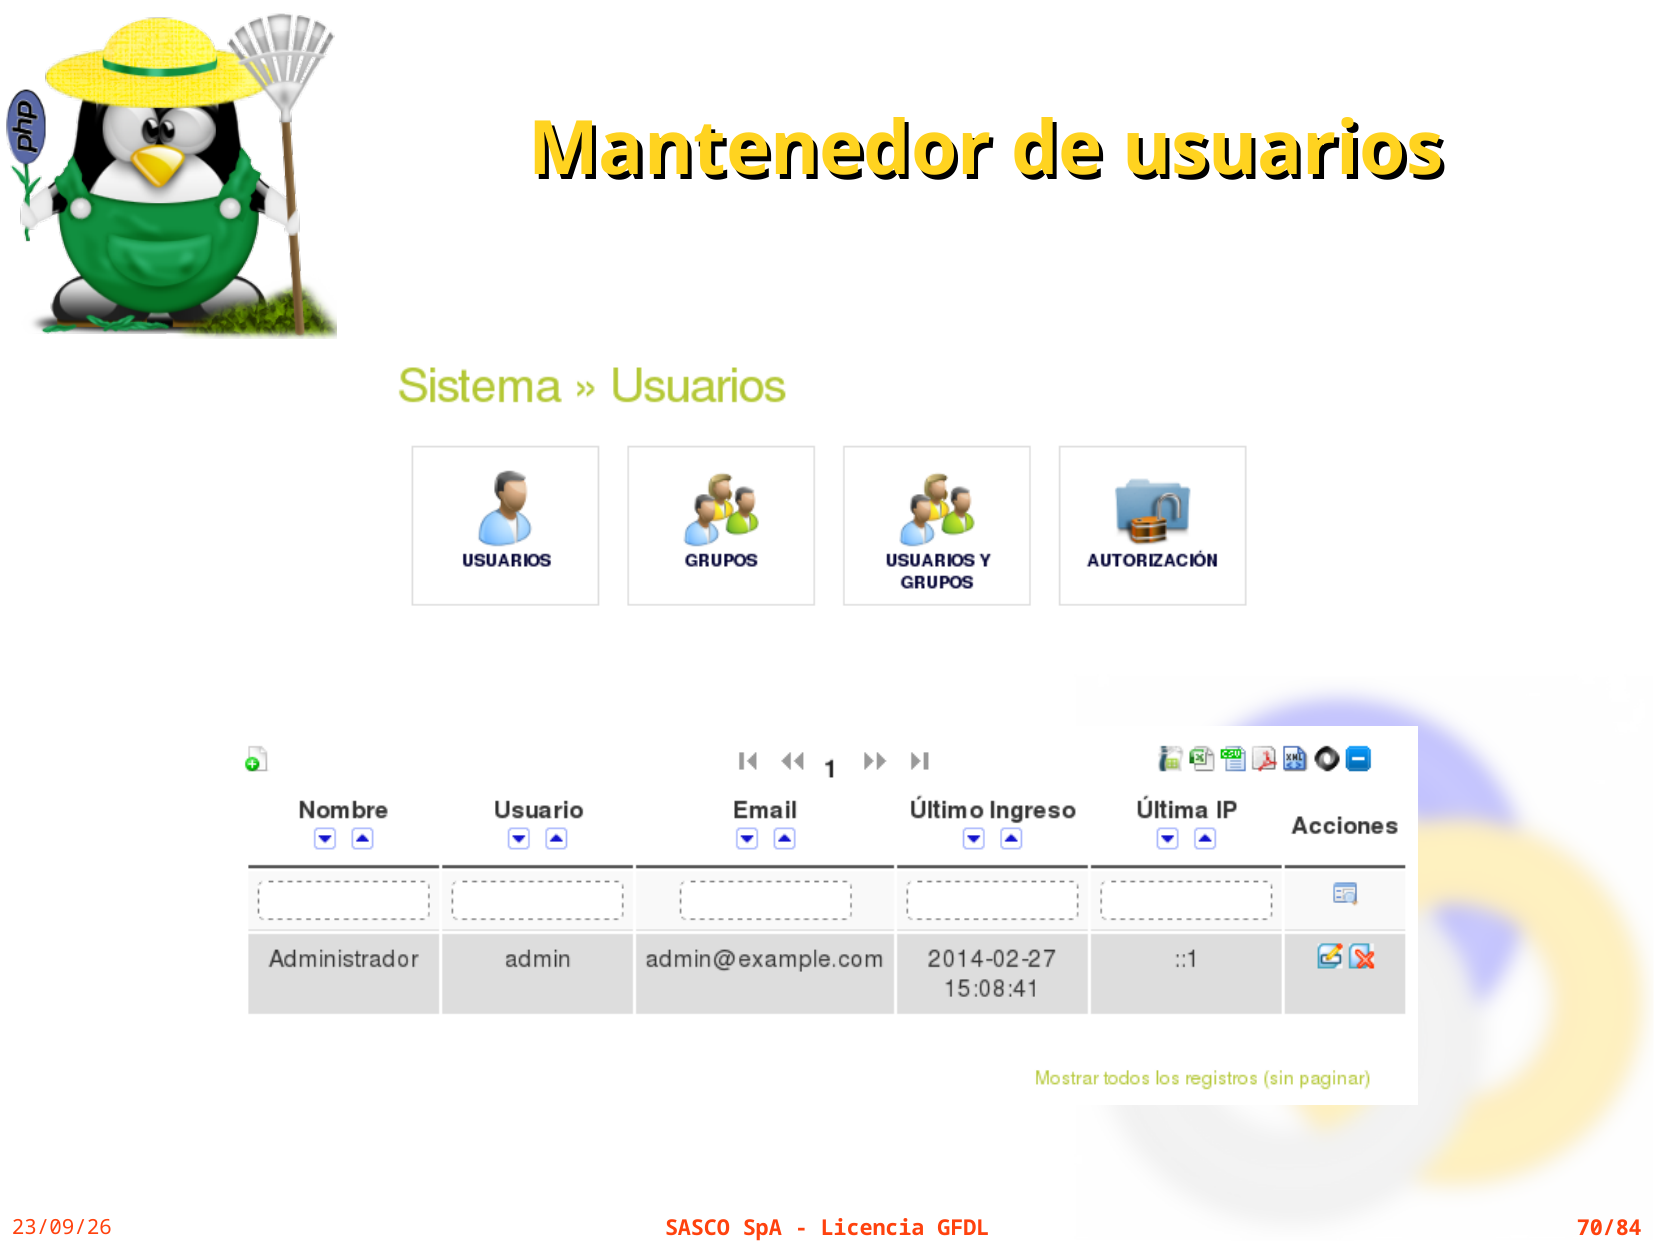

# Mantenedor de usuarios
SASCO SpA - Licencia GFDL
70